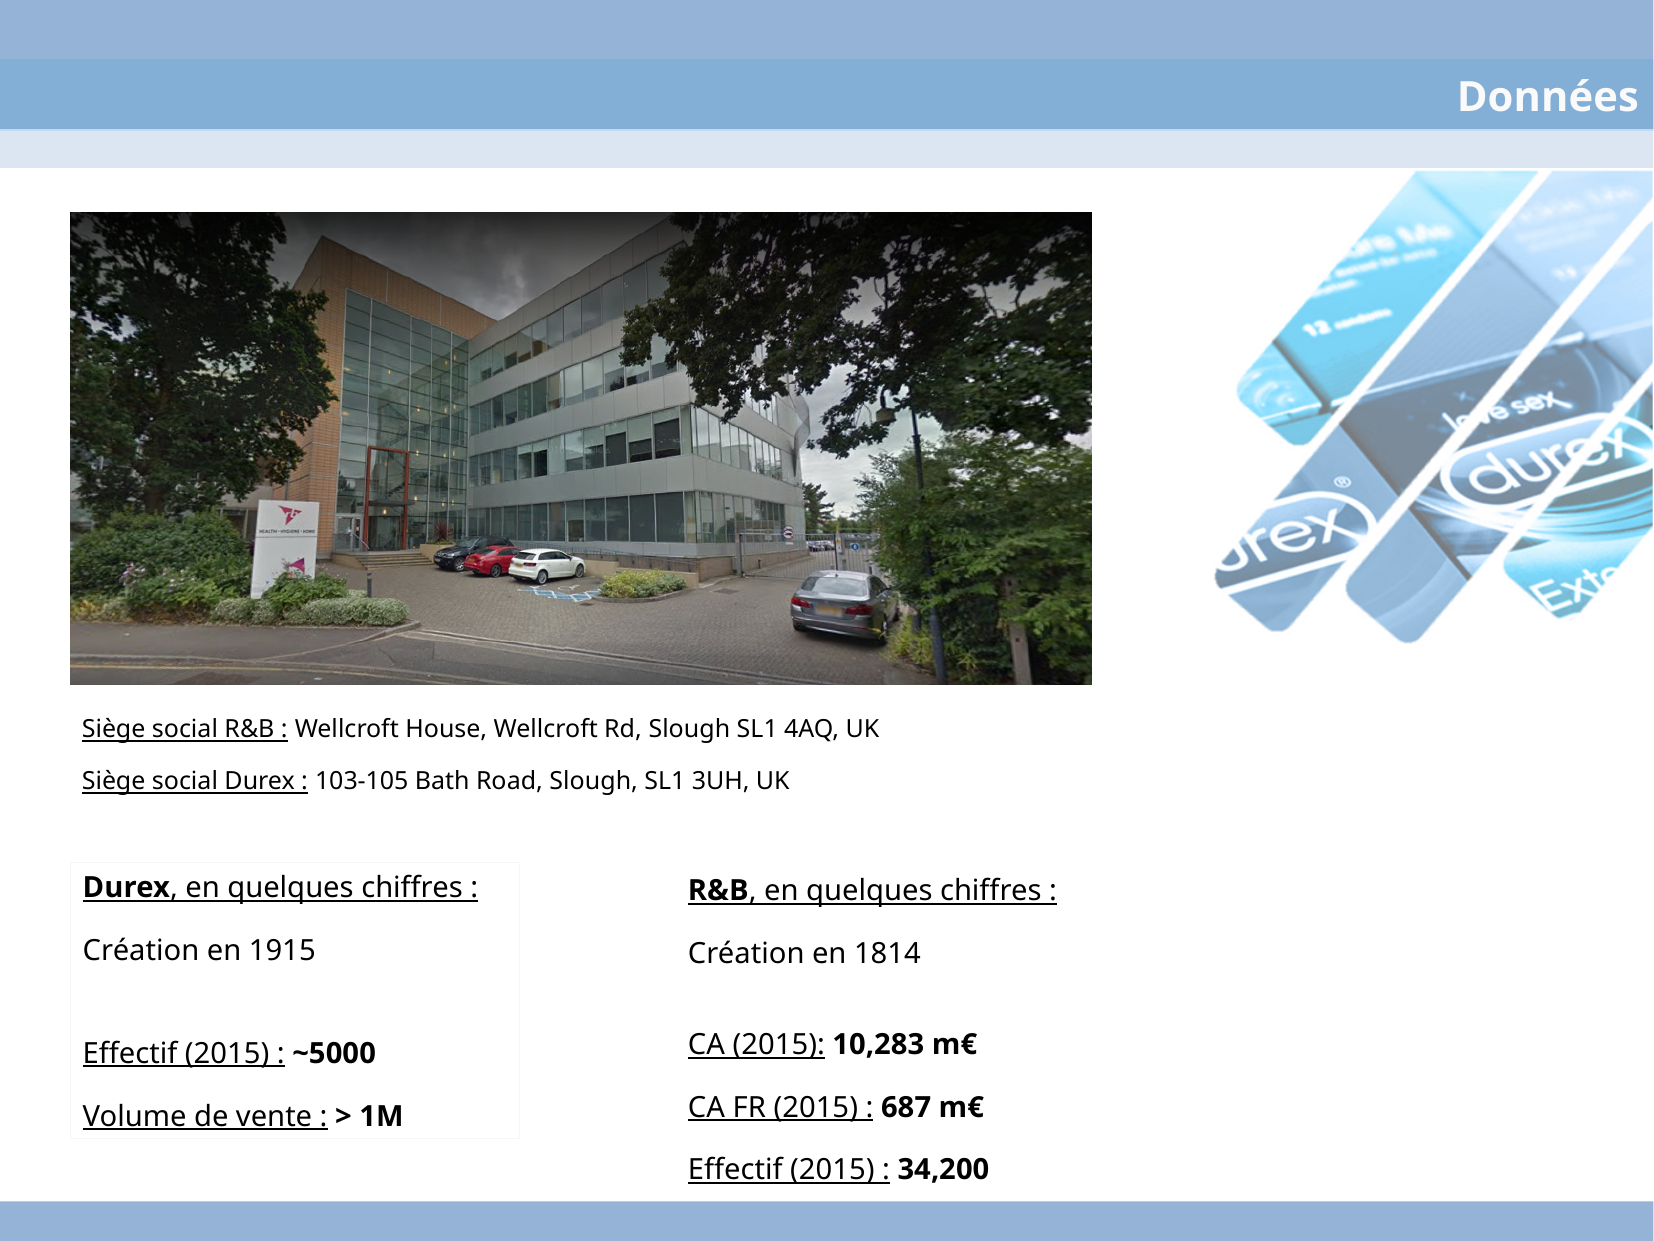

Données
Siège social R&B : Wellcroft House, Wellcroft Rd, Slough SL1 4AQ, UK
Siège social Durex : 103-105 Bath Road, Slough, SL1 3UH, UK
Durex, en quelques chiffres :
Création en 1915
Effectif (2015) : ~5000
Volume de vente : > 1M
R&B, en quelques chiffres :
Création en 1814
CA (2015): 10,283 m€
CA FR (2015) : 687 m€
Effectif (2015) : 34,200